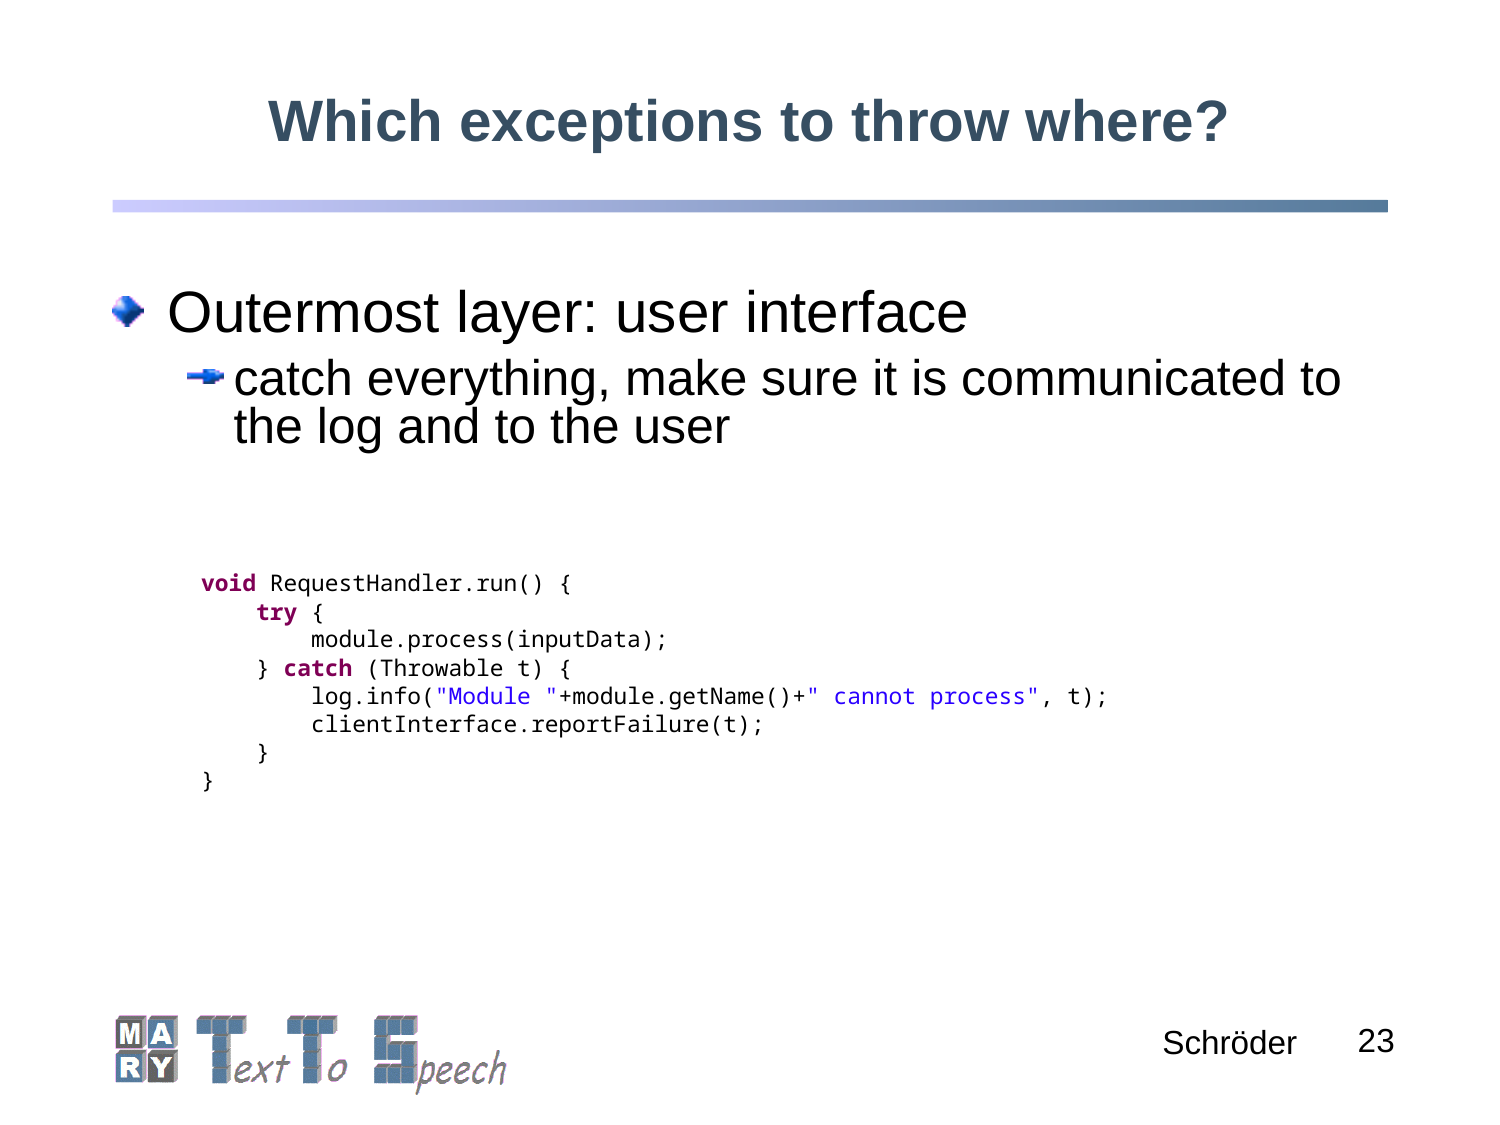

# Which exceptions to throw where?
Outermost layer: user interface
catch everything, make sure it is communicated to the log and to the user
void RequestHandler.run() {
 try {
 module.process(inputData);
 } catch (Throwable t) {
 log.info("Module "+module.getName()+" cannot process", t);
 clientInterface.reportFailure(t);
 }
}